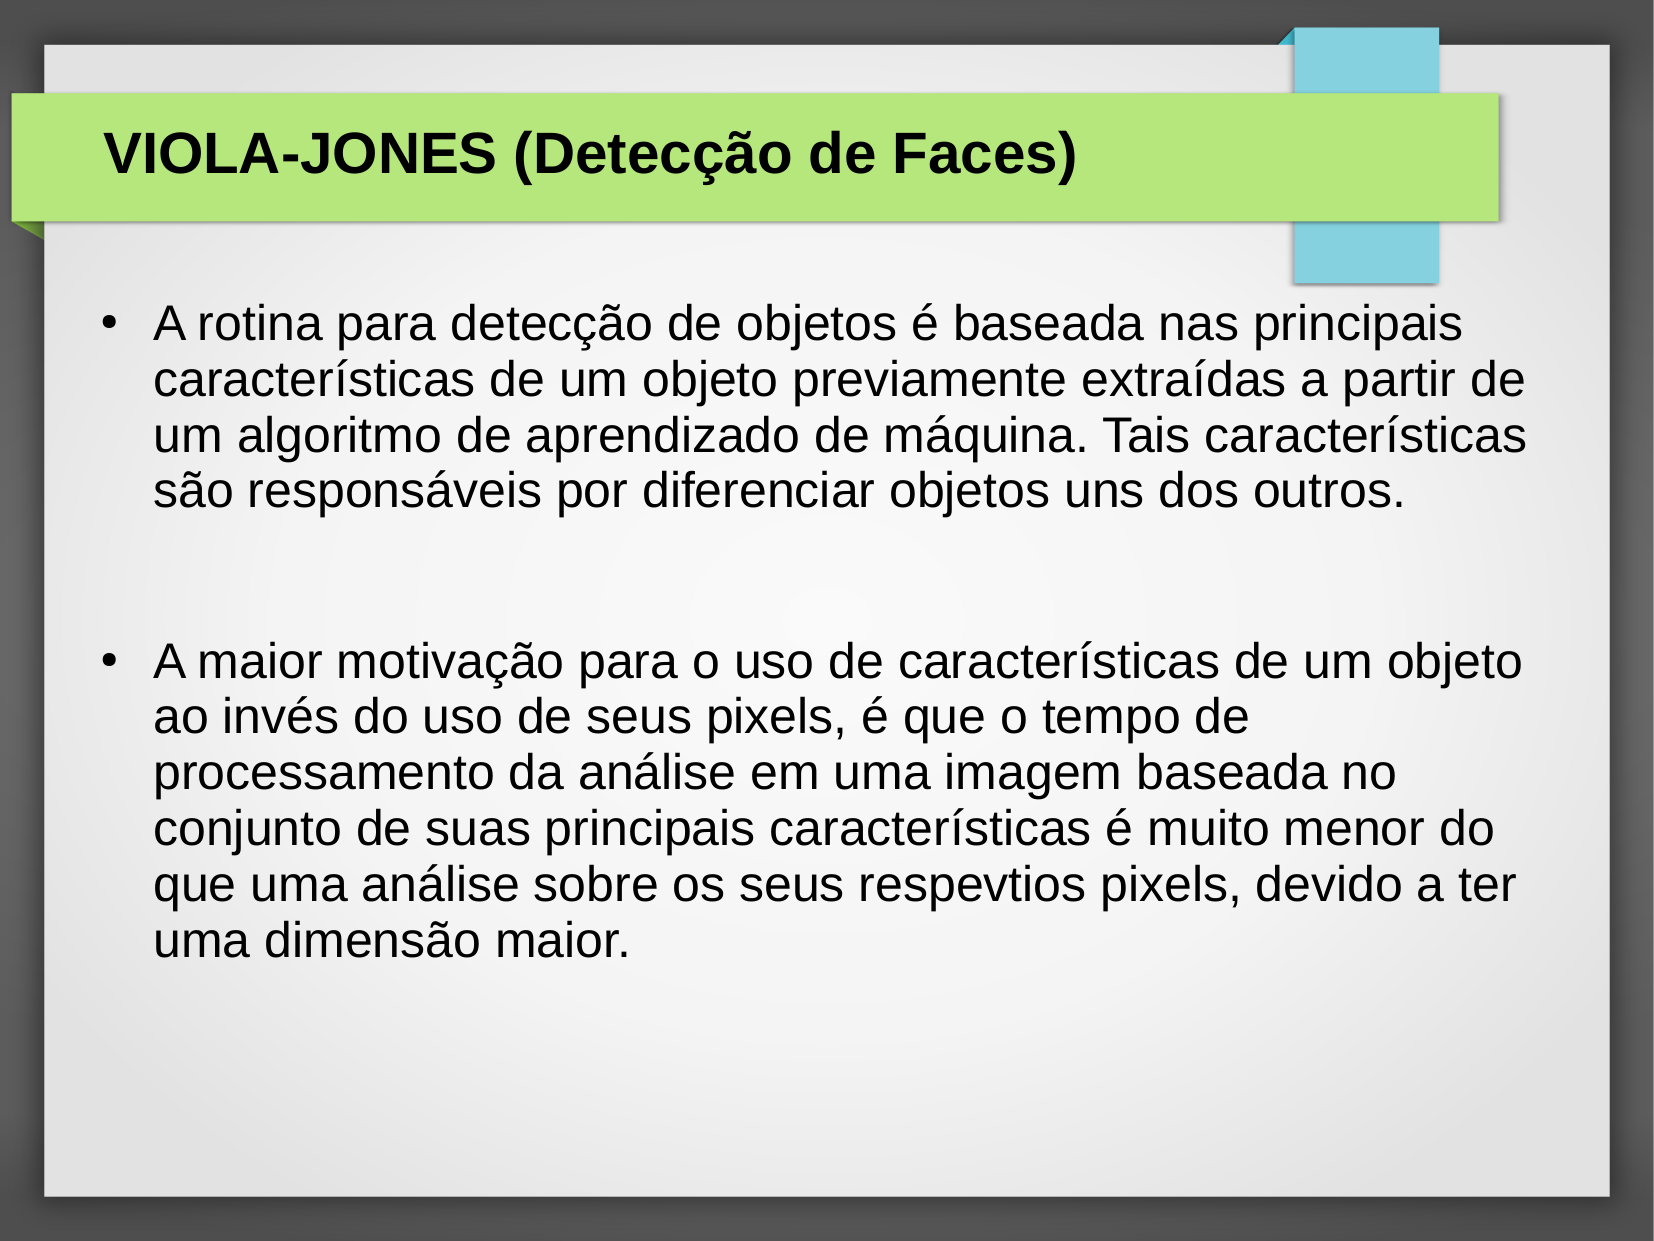

# VIOLA-JONES (Detecção de Faces)
A rotina para detecção de objetos é baseada nas principais características de um objeto previamente extraídas a partir de um algoritmo de aprendizado de máquina. Tais características são responsáveis por diferenciar objetos uns dos outros.
A maior motivação para o uso de características de um objeto ao invés do uso de seus pixels, é que o tempo de processamento da análise em uma imagem baseada no conjunto de suas principais características é muito menor do que uma análise sobre os seus respevtios pixels, devido a ter uma dimensão maior.